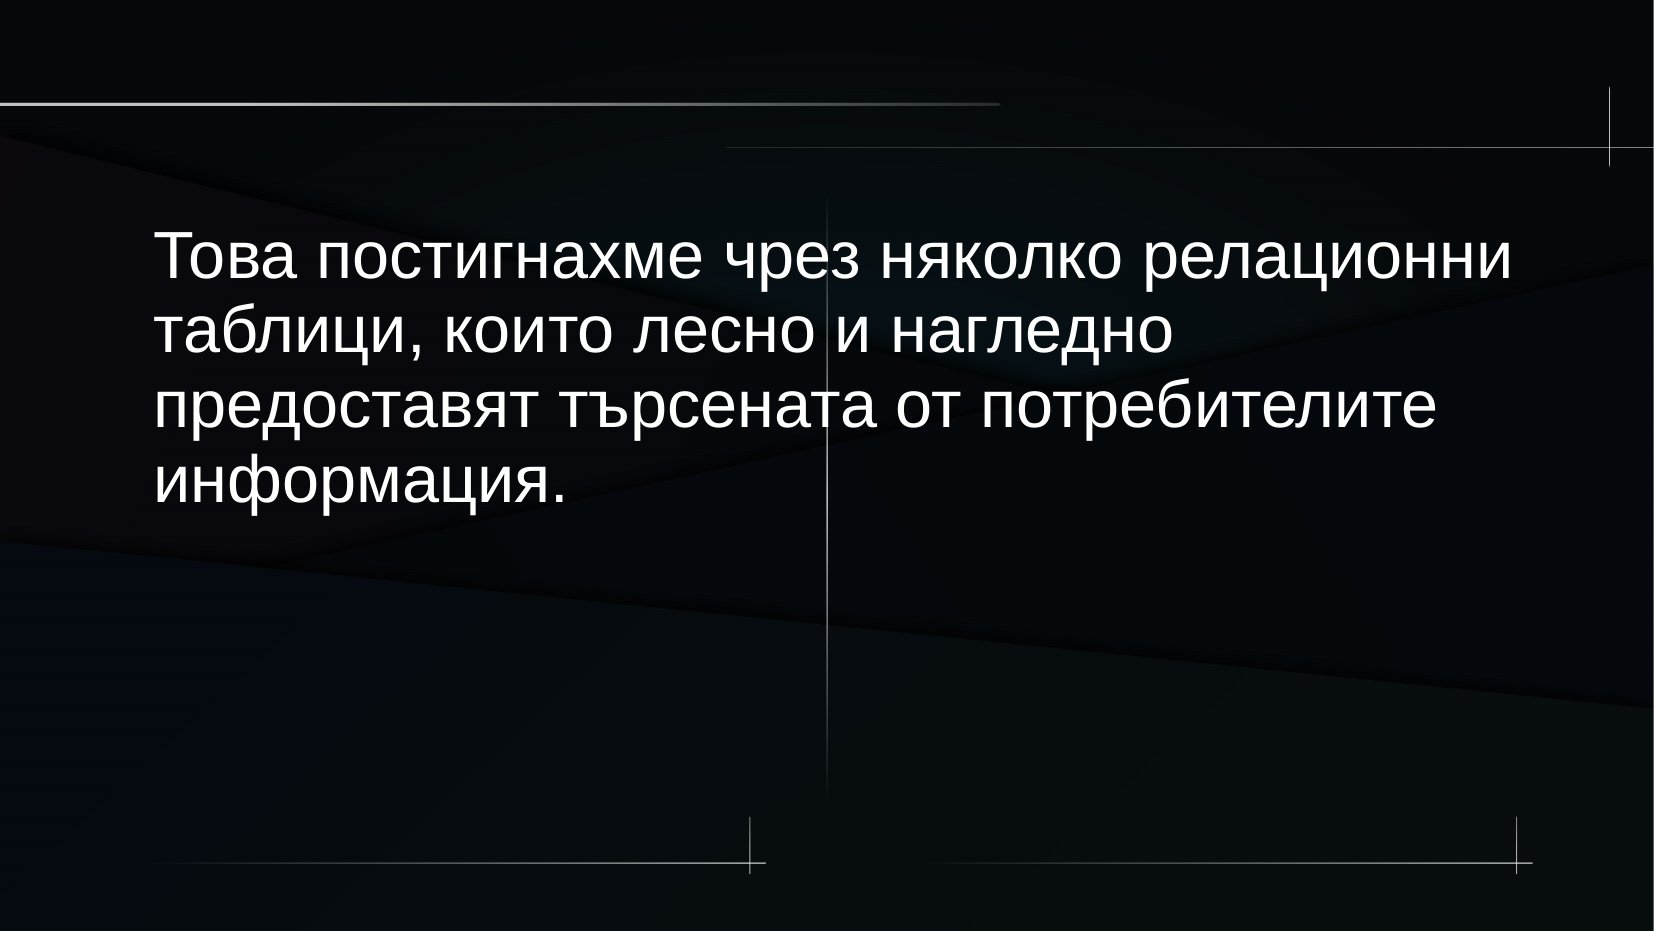

#
Това постигнахме чрез няколко релационни таблици, които лесно и нагледно предоставят търсената от потребителите информация.